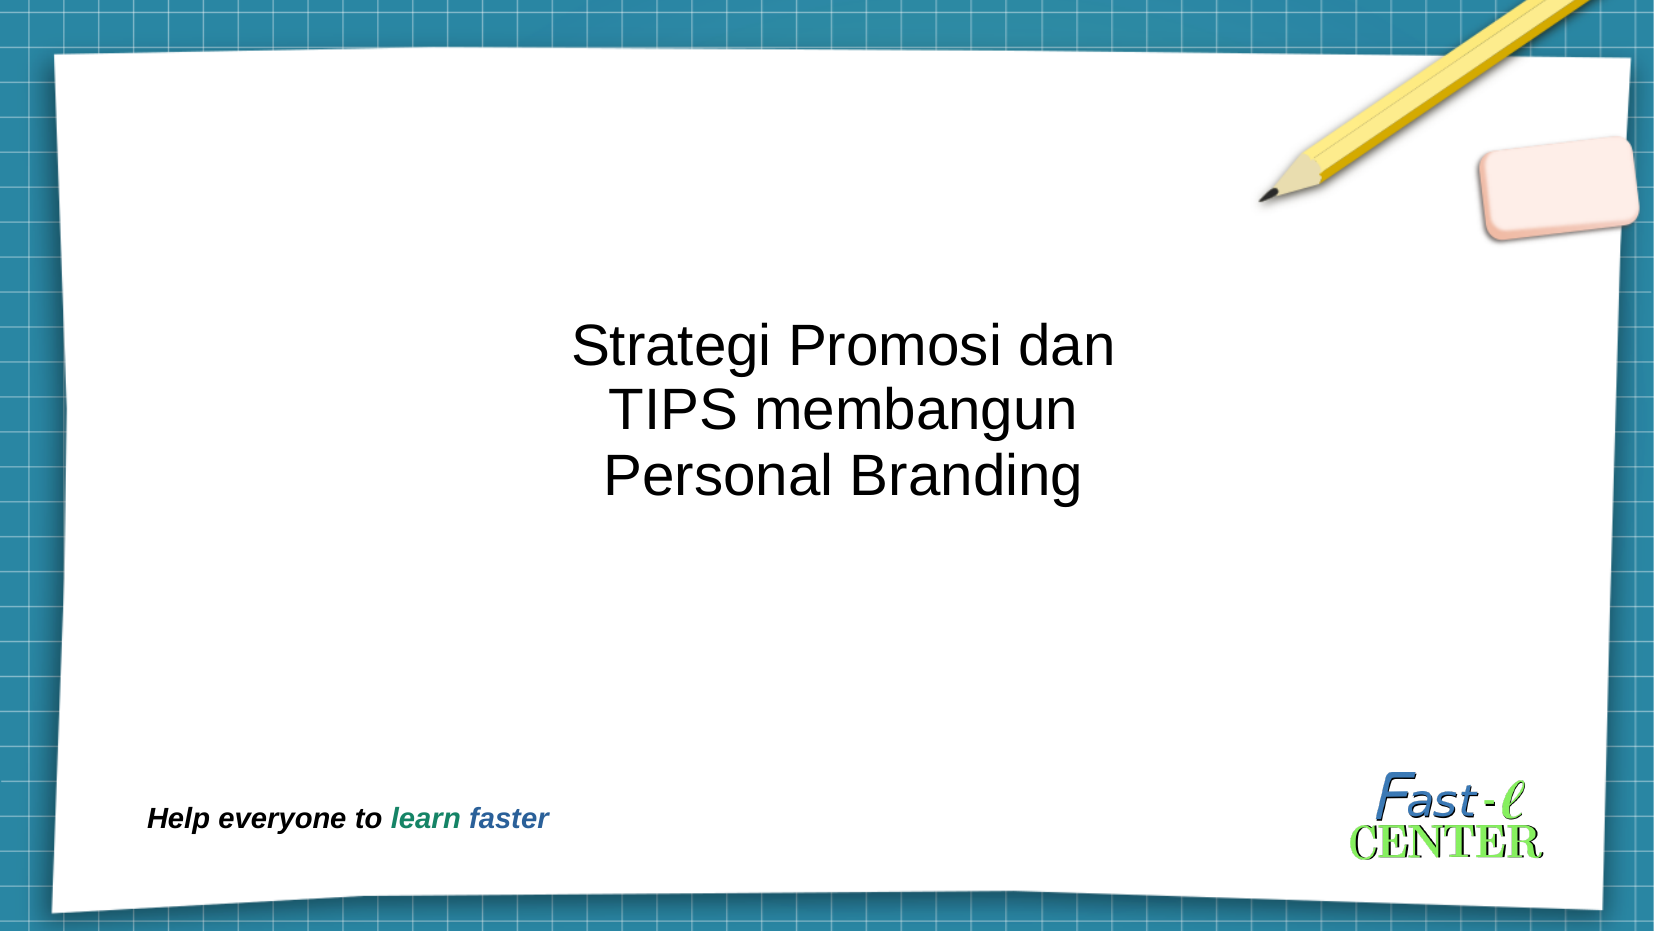

# Strategi Promosi dan TIPS membangun Personal Branding
Help everyone to learn faster